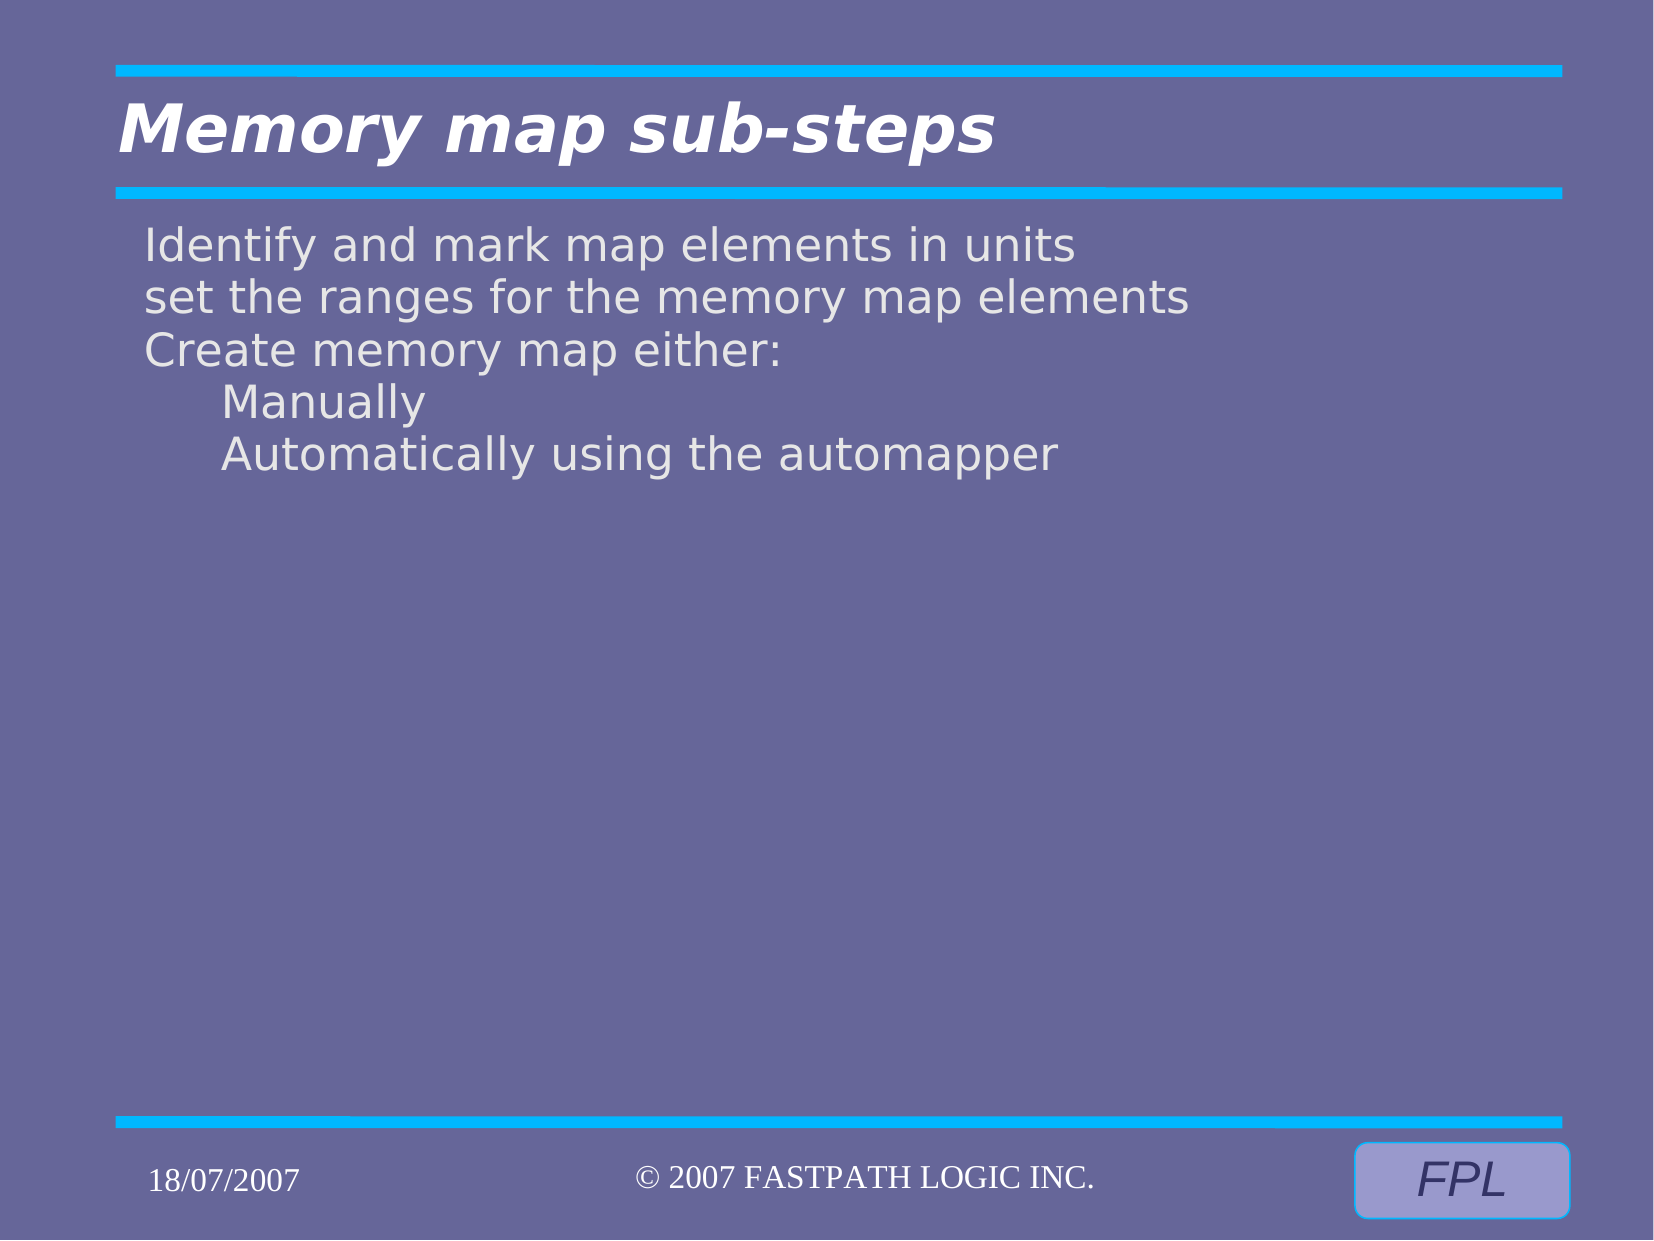

# Memory map sub-steps
Identify and mark map elements in units
set the ranges for the memory map elements
Create memory map either:
Manually
Automatically using the automapper
© 2007 FASTPATH LOGIC INC.
18/07/2007